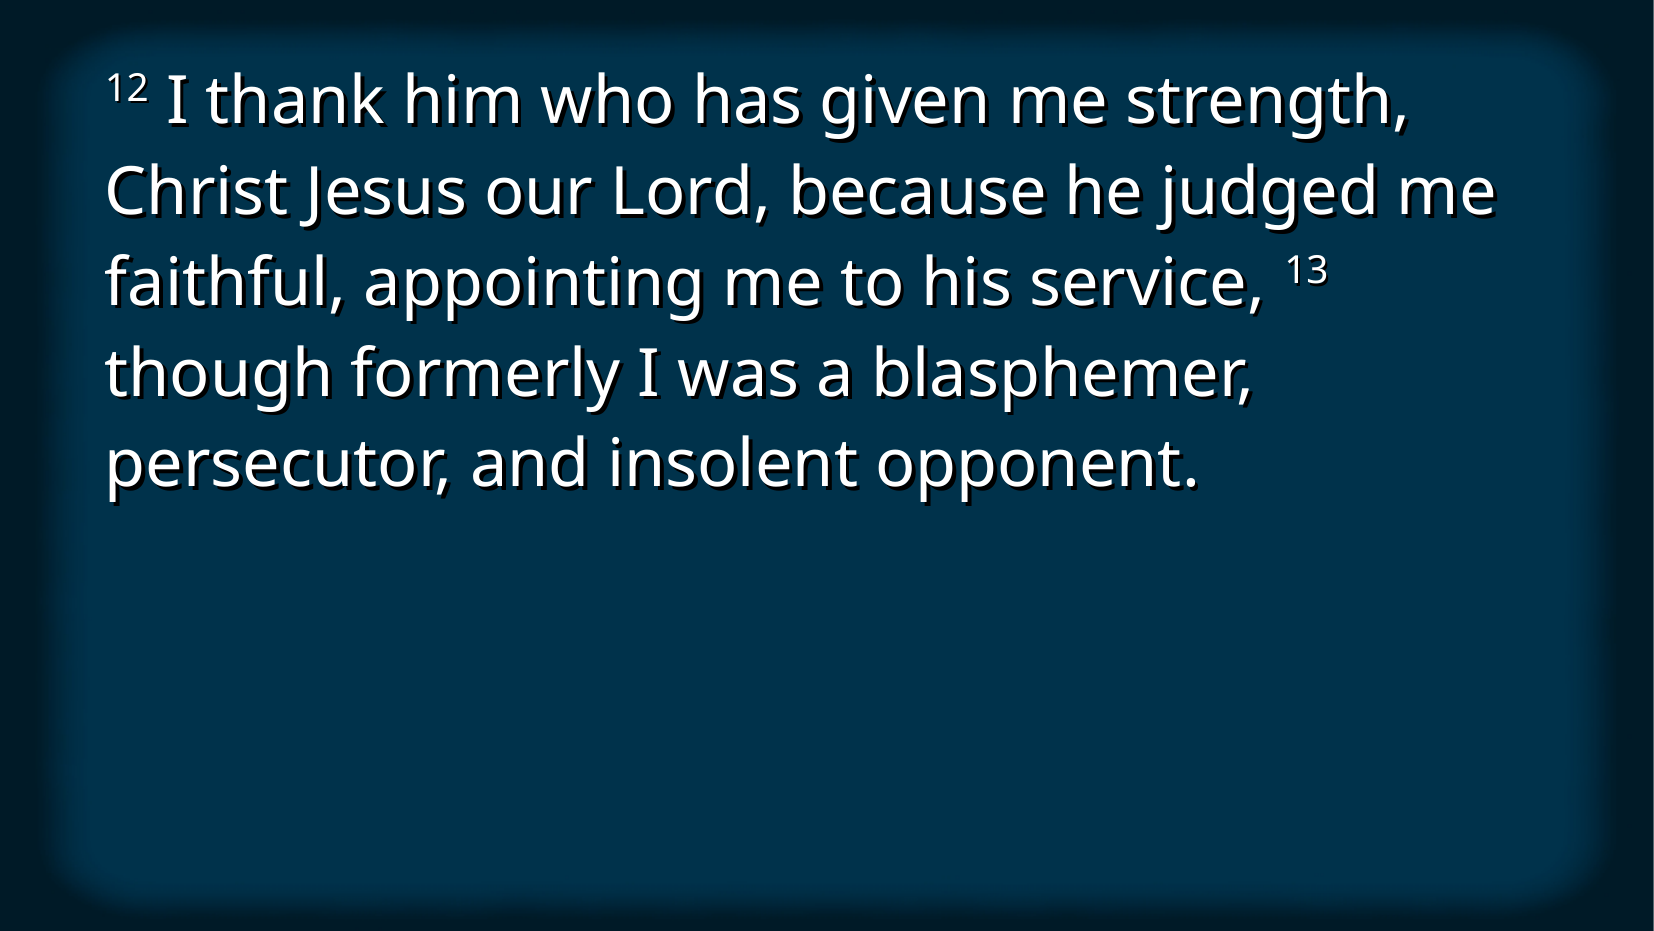

12 I thank him who has given me strength, Christ Jesus our Lord, because he judged me faithful, appointing me to his service, 13 though formerly I was a blasphemer, persecutor, and insolent opponent.